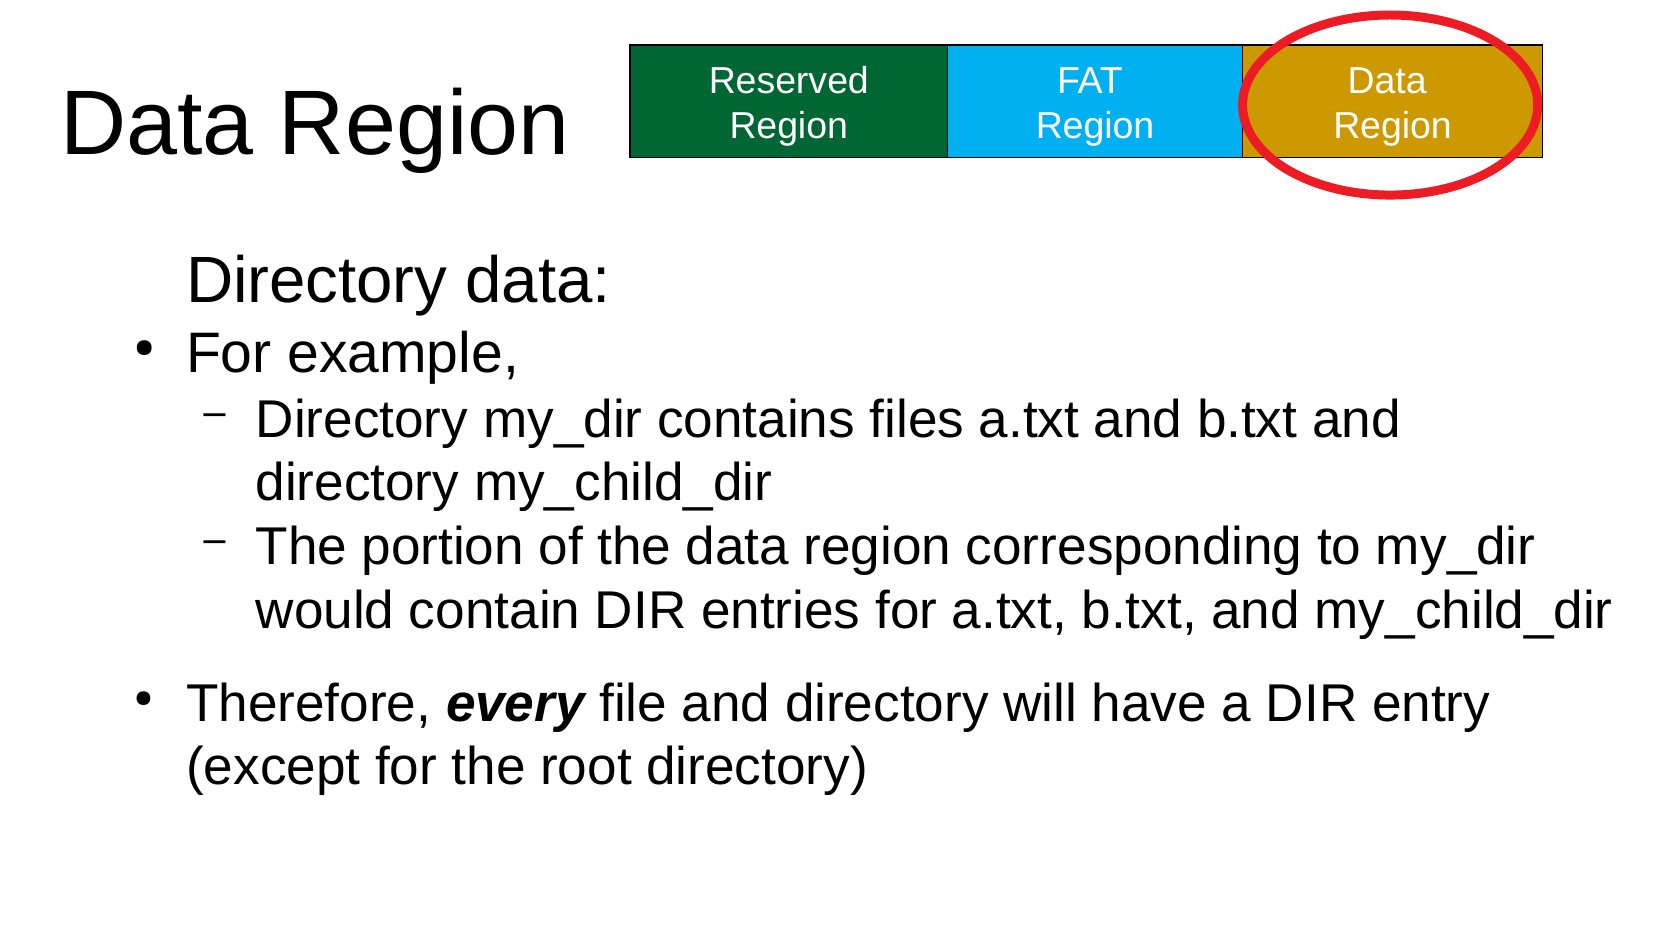

# Data Region
Reserved
Region
FAT
Region
Data
Region
Directory data:
For example,
Directory my_dir contains files a.txt and b.txt and directory my_child_dir
The portion of the data region corresponding to my_dir would contain DIR entries for a.txt, b.txt, and my_child_dir
Therefore, every file and directory will have a DIR entry (except for the root directory)